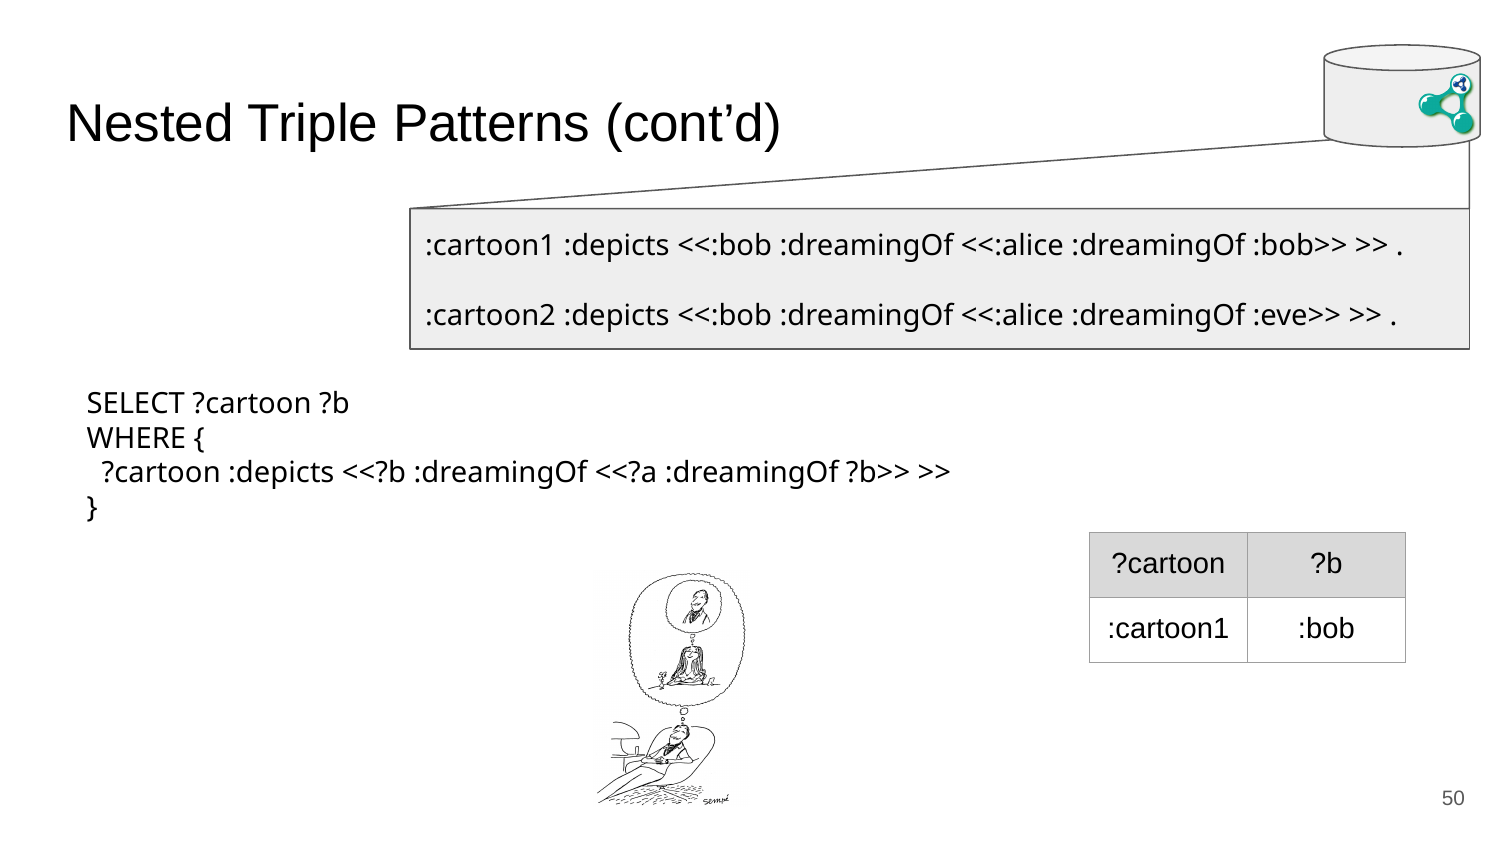

# Nested Triple Patterns (cont’d)
:cartoon1 :depicts <<:bob :dreamingOf <<:alice :dreamingOf :bob>> >> .
:cartoon2 :depicts <<:bob :dreamingOf <<:alice :dreamingOf :eve>> >> .
SELECT ?cartoon ?b
WHERE {
 ?cartoon :depicts <<?b :dreamingOf <<?a :dreamingOf ?b>> >>
}
| ?cartoon | ?b |
| --- | --- |
| :cartoon1 | :bob |